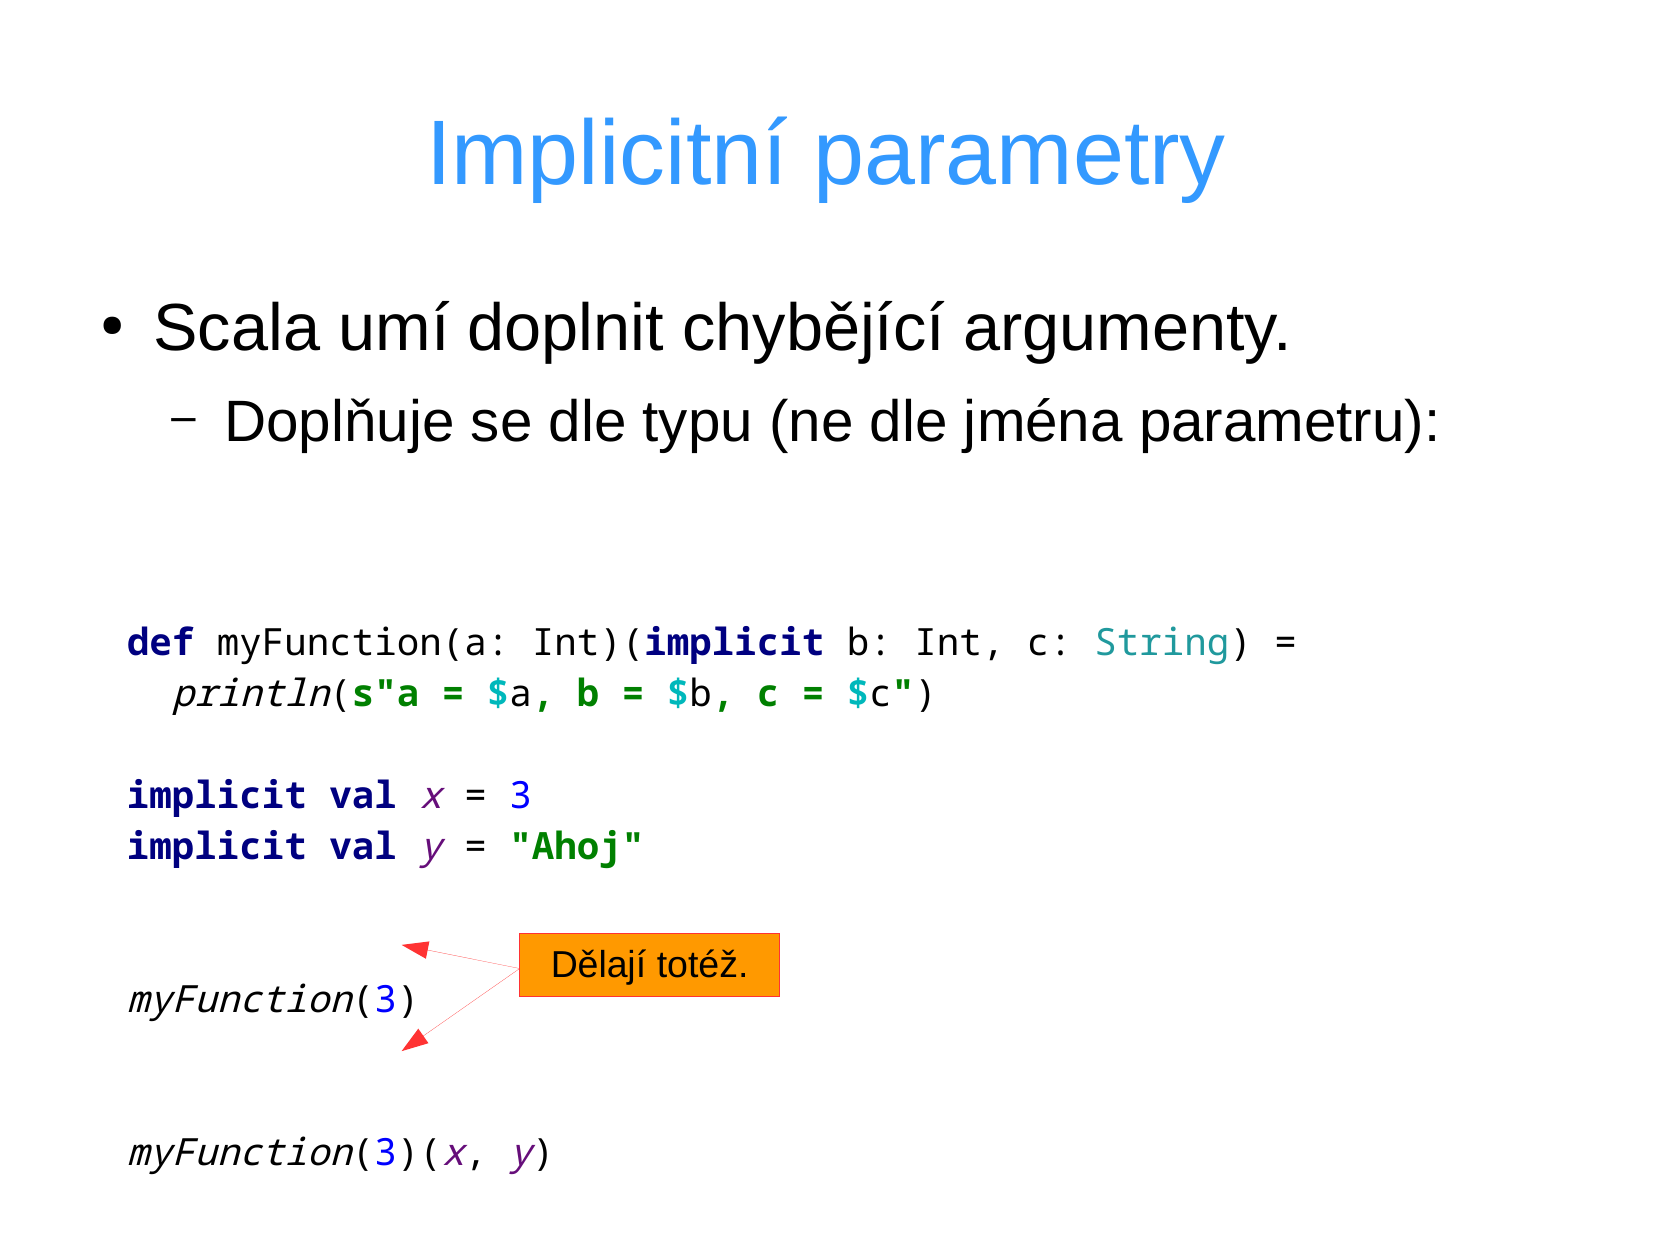

# Implicitní parametry
Scala umí doplnit chybějící argumenty.
Doplňuje se dle typu (ne dle jména parametru):
def myFunction(a: Int)(implicit b: Int, c: String) =
 println(s"a = $a, b = $b, c = $c")
implicit val x = 3
implicit val y = "Ahoj"
myFunction(3)
myFunction(3)(x, y)
Dělají totéž.